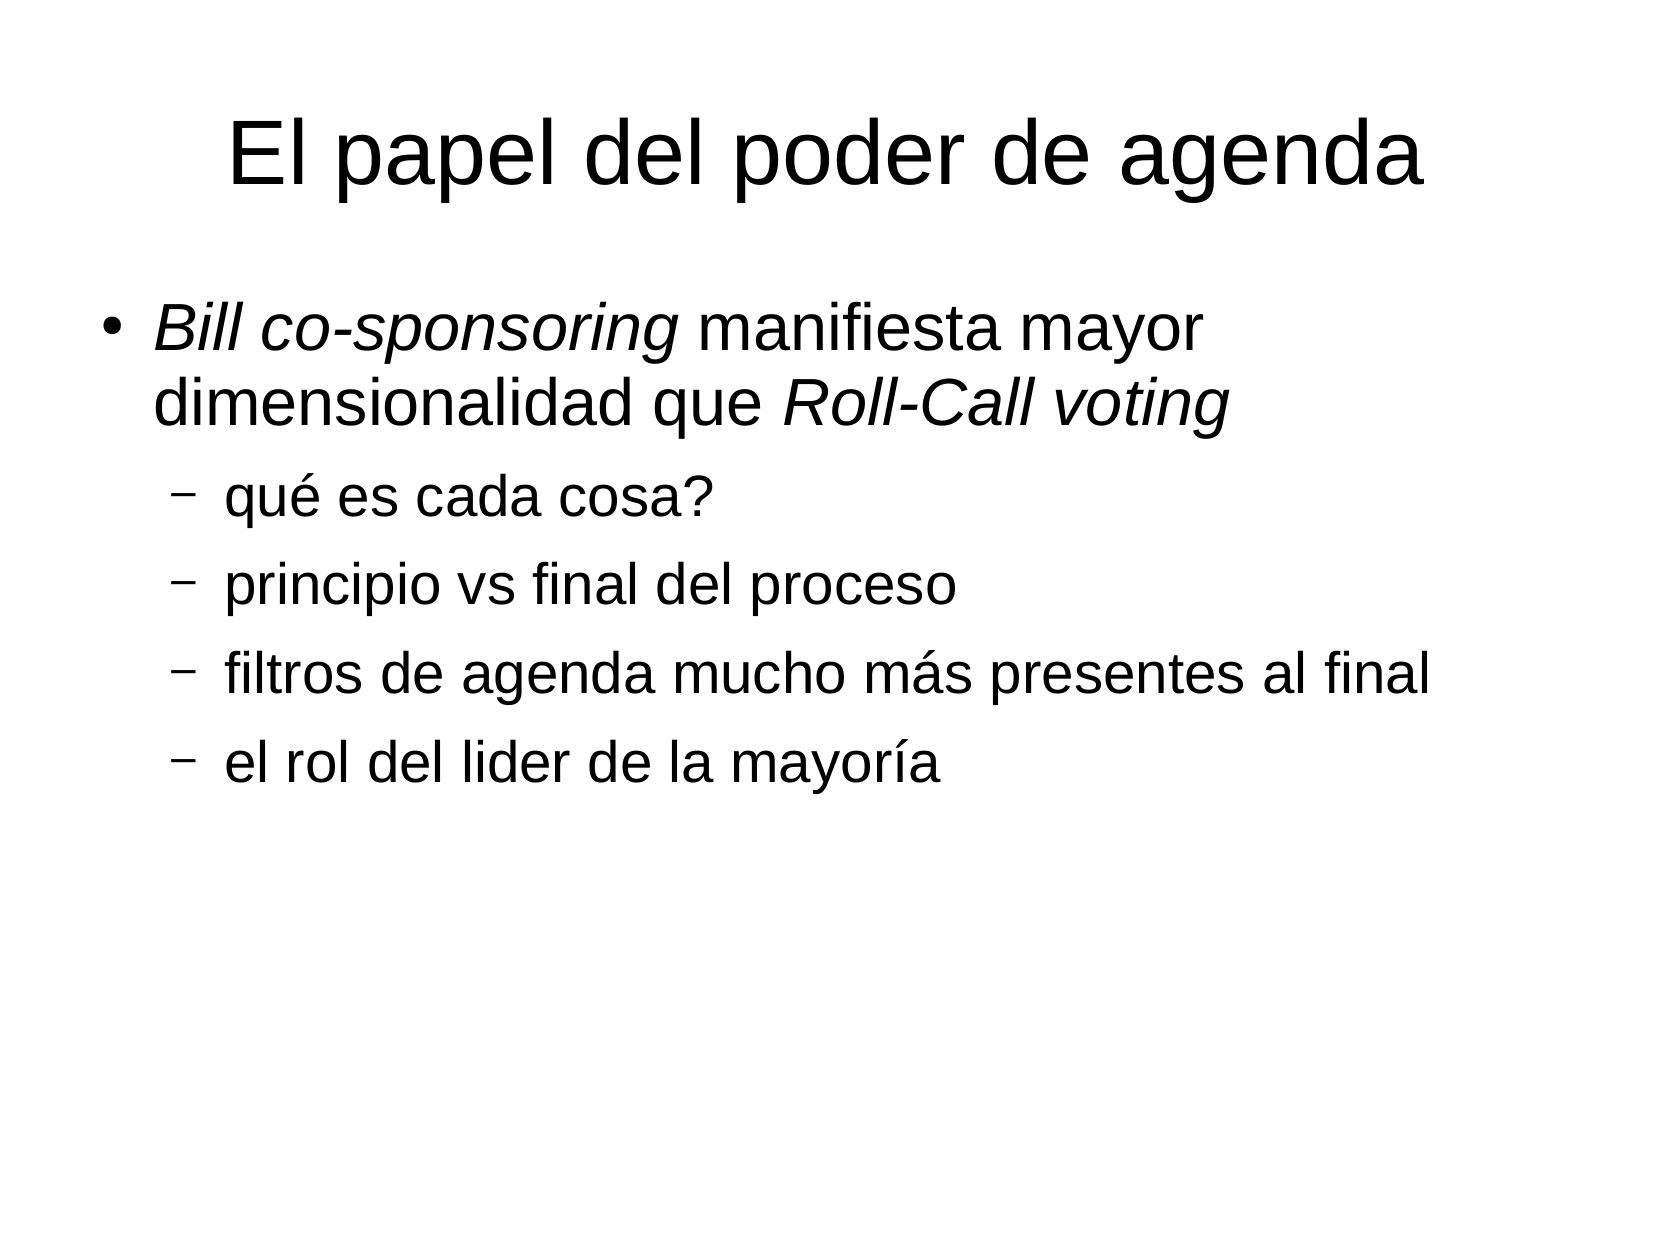

# El papel del poder de agenda
Bill co-sponsoring manifiesta mayor dimensionalidad que Roll-Call voting
qué es cada cosa?
principio vs final del proceso
filtros de agenda mucho más presentes al final
el rol del lider de la mayoría